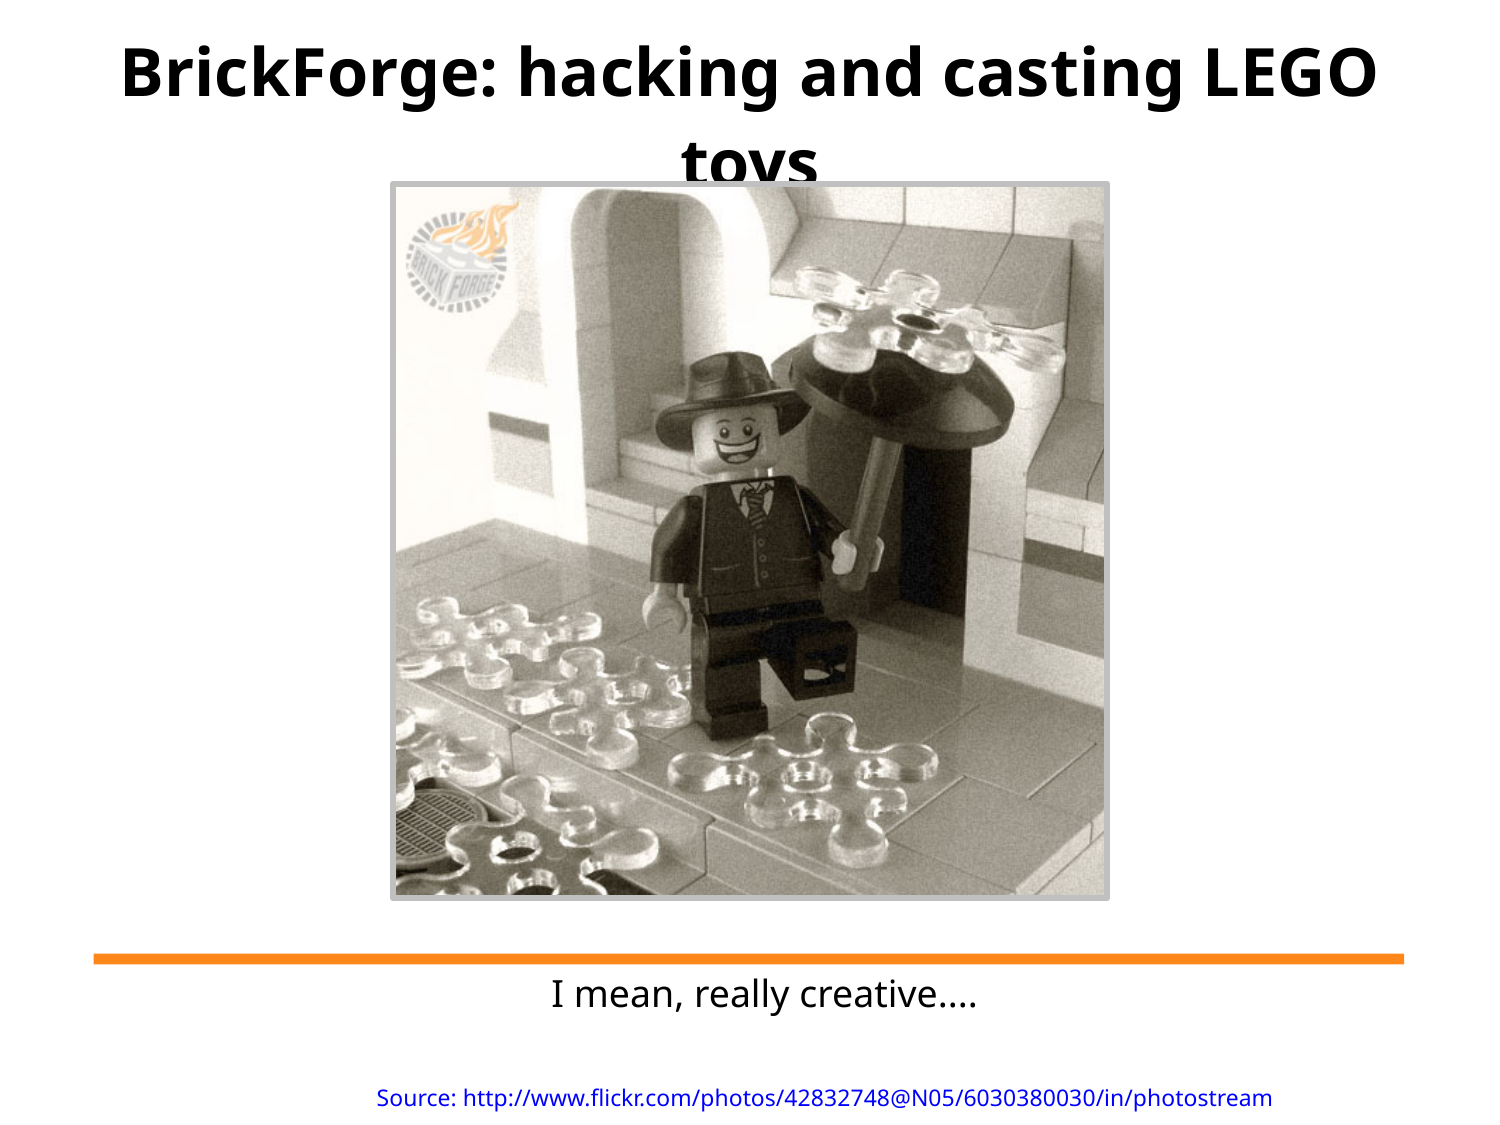

# BrickForge: hacking and casting LEGO toys
I mean, really creative....
Source: http://www.flickr.com/photos/42832748@N05/6030380030/in/photostream